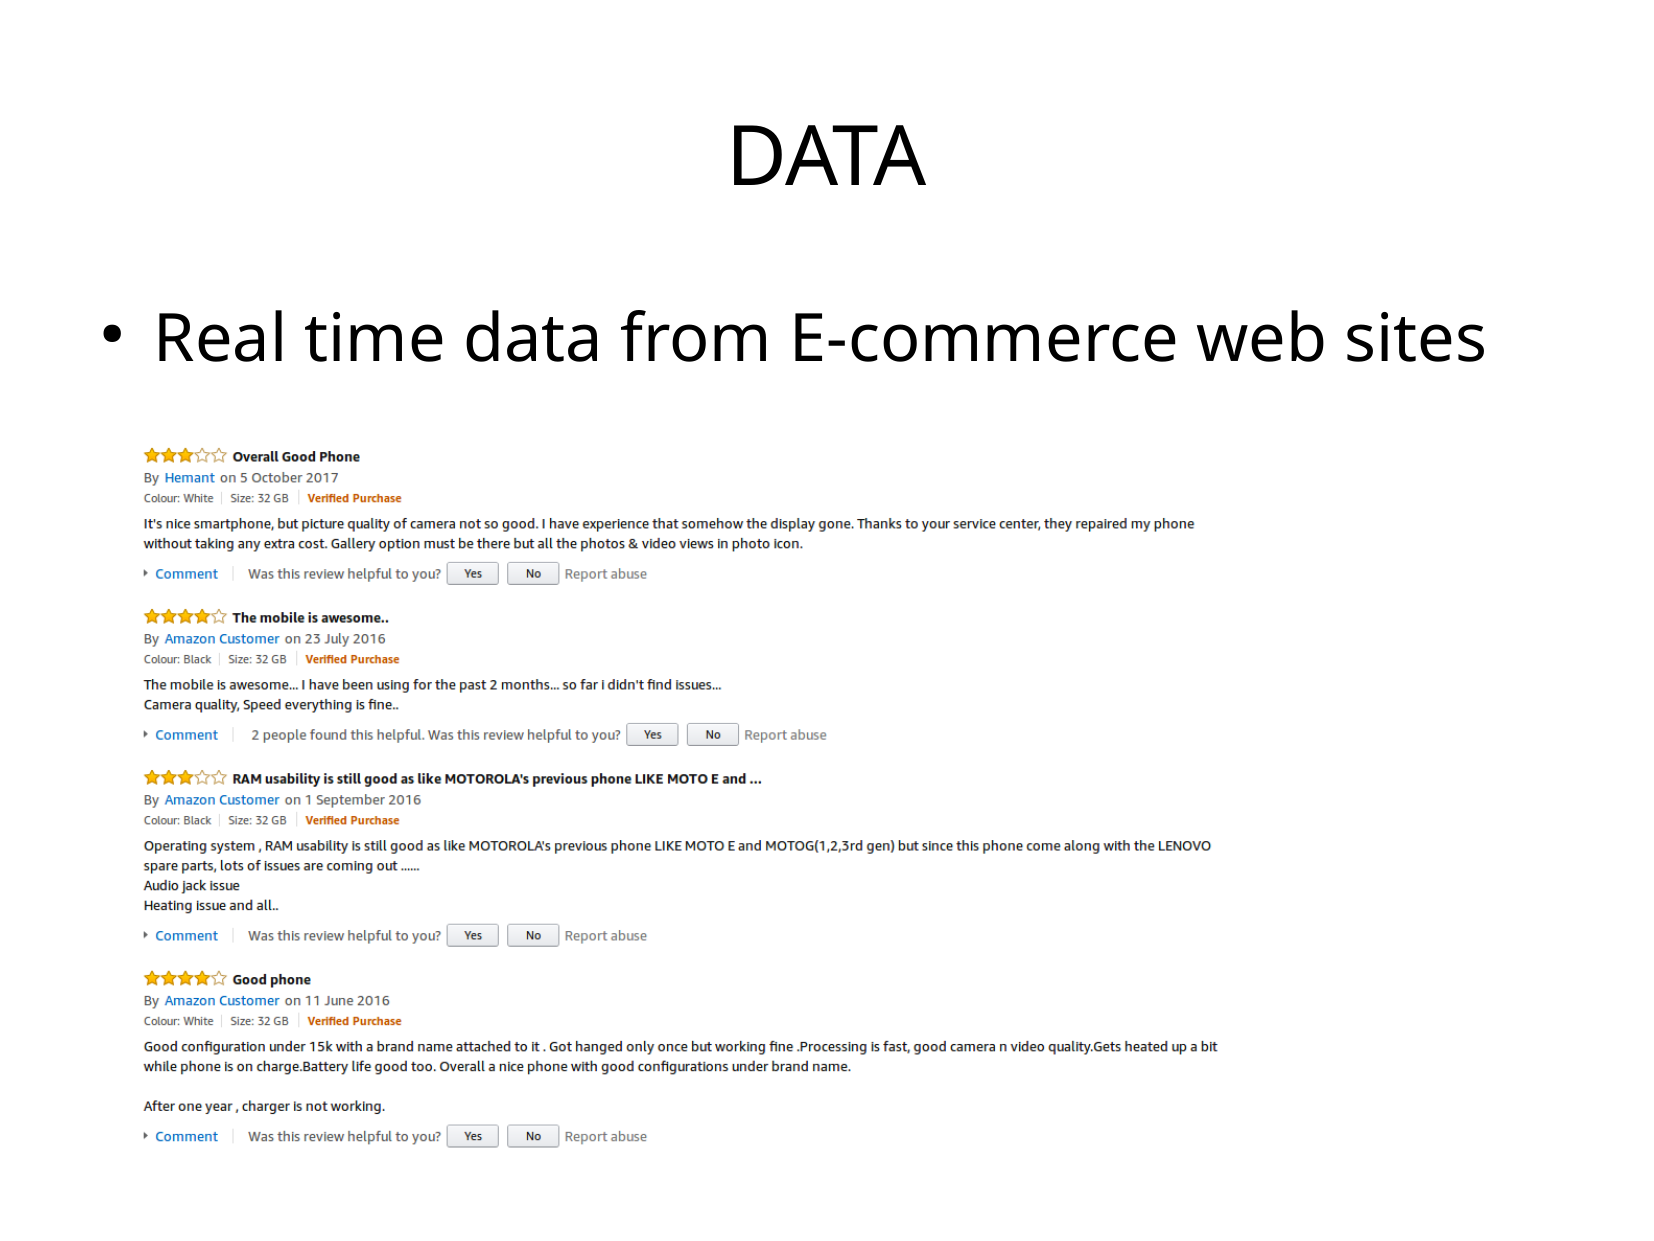

# DATA
Real time data from E-commerce web sites